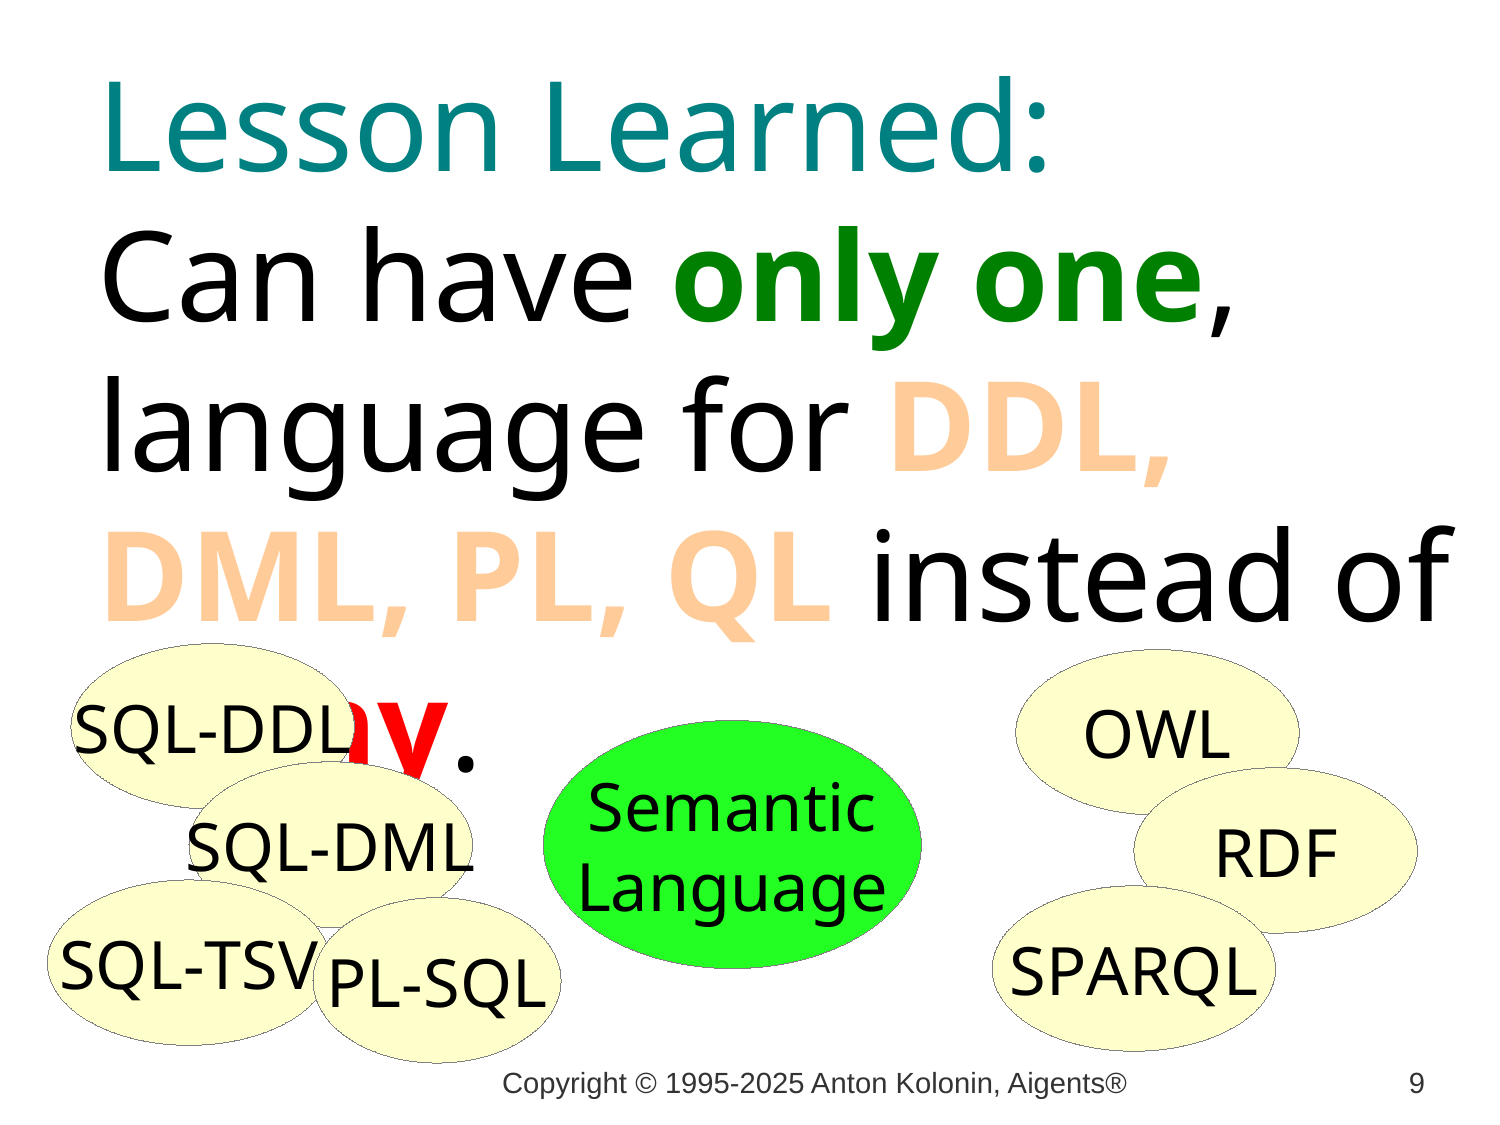

Lesson Learned:
Can have only one, language for DDL, DML, PL, QL instead of many.
SQL-DDL
OWL
Semantic
Language
SQL-DML
RDF
SQL-TSV
SPARQL
PL-SQL
Copyright © 1995-2025 Anton Kolonin, Aigents®
9